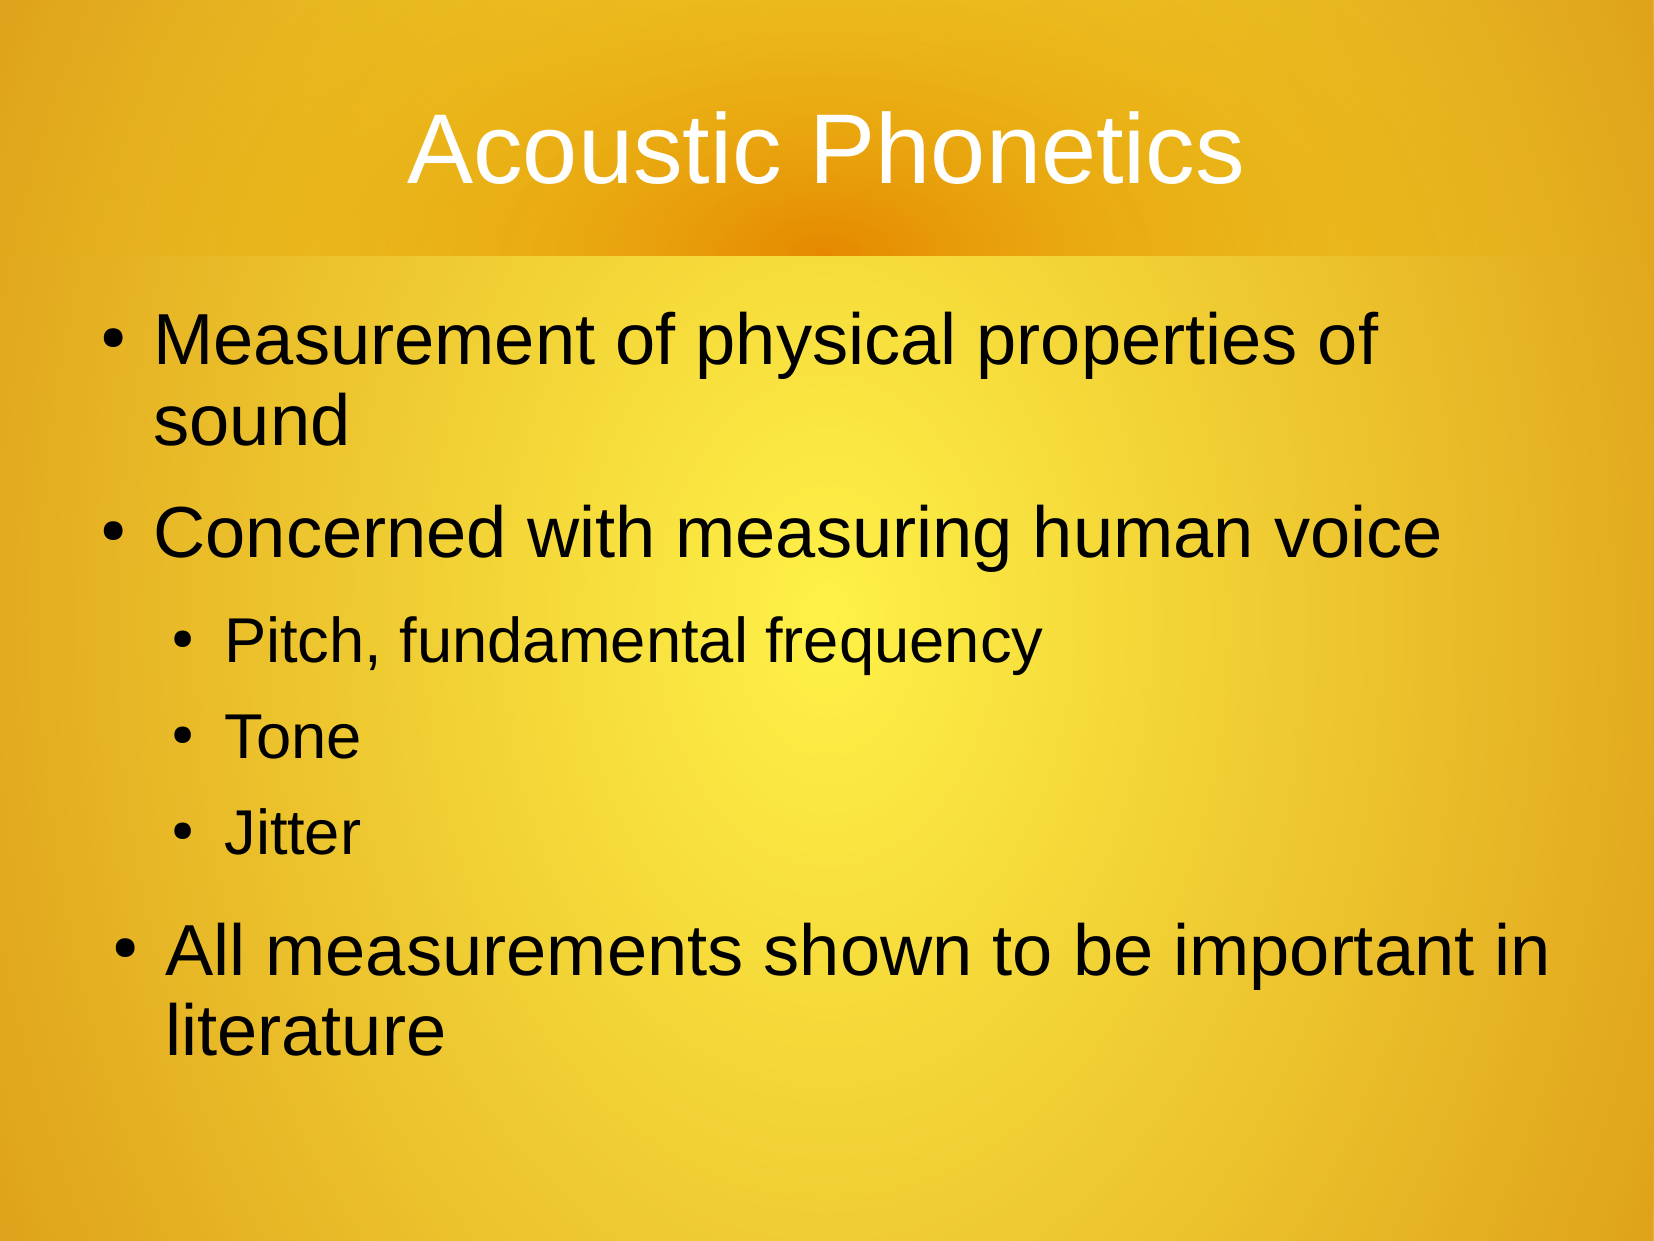

# Acoustic Phonetics
Measurement of physical properties of sound
Concerned with measuring human voice
Pitch, fundamental frequency
Tone
Jitter
All measurements shown to be important in literature